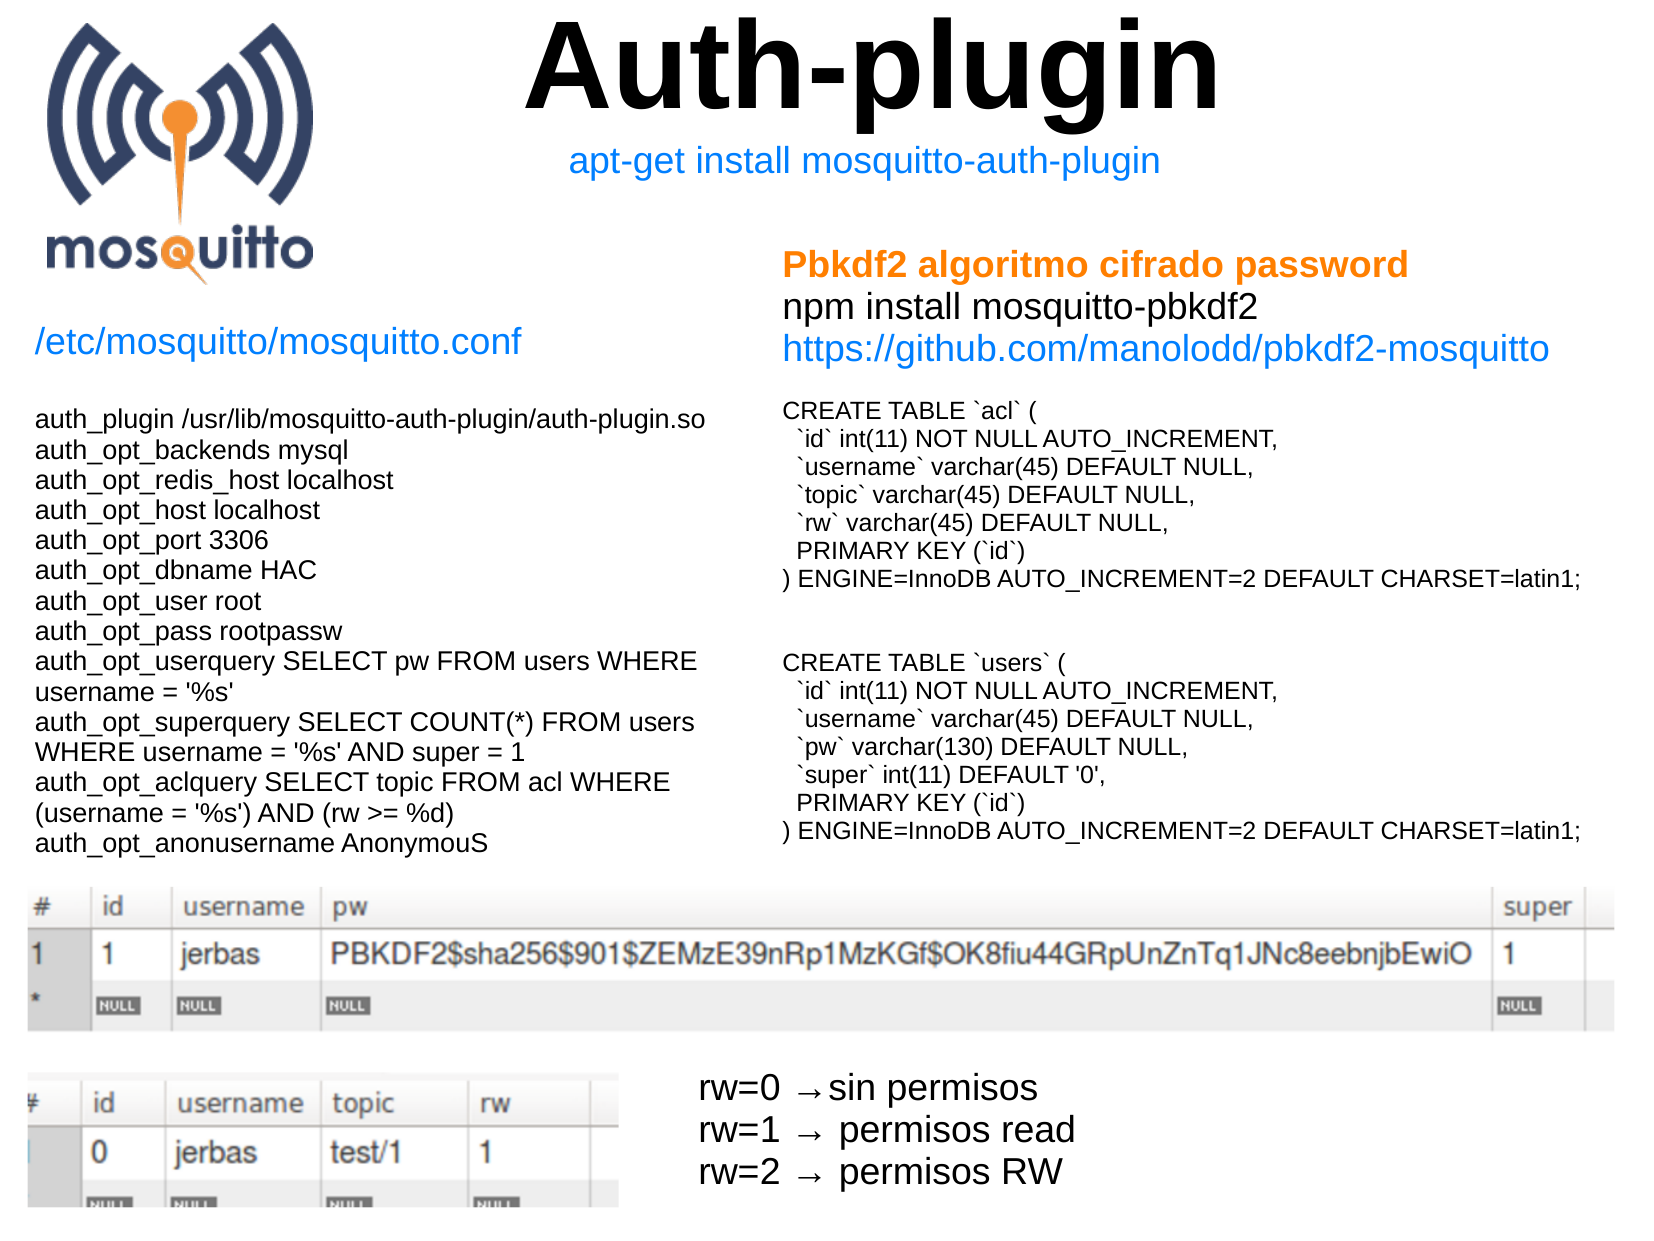

Auth-plugin
apt-get install mosquitto-auth-plugin
Pbkdf2 algoritmo cifrado password
npm install mosquitto-pbkdf2
https://github.com/manolodd/pbkdf2-mosquitto
/etc/mosquitto/mosquitto.conf
auth_plugin /usr/lib/mosquitto-auth-plugin/auth-plugin.so
auth_opt_backends mysql
auth_opt_redis_host localhost
auth_opt_host localhost
auth_opt_port 3306
auth_opt_dbname HAC
auth_opt_user root
auth_opt_pass rootpassw
auth_opt_userquery SELECT pw FROM users WHERE username = '%s'
auth_opt_superquery SELECT COUNT(*) FROM users WHERE username = '%s' AND super = 1
auth_opt_aclquery SELECT topic FROM acl WHERE (username = '%s') AND (rw >= %d)
auth_opt_anonusername AnonymouS
CREATE TABLE `acl` (
 `id` int(11) NOT NULL AUTO_INCREMENT,
 `username` varchar(45) DEFAULT NULL,
 `topic` varchar(45) DEFAULT NULL,
 `rw` varchar(45) DEFAULT NULL,
 PRIMARY KEY (`id`)
) ENGINE=InnoDB AUTO_INCREMENT=2 DEFAULT CHARSET=latin1;
CREATE TABLE `users` (
 `id` int(11) NOT NULL AUTO_INCREMENT,
 `username` varchar(45) DEFAULT NULL,
 `pw` varchar(130) DEFAULT NULL,
 `super` int(11) DEFAULT '0',
 PRIMARY KEY (`id`)
) ENGINE=InnoDB AUTO_INCREMENT=2 DEFAULT CHARSET=latin1;
rw=0 →sin permisos
rw=1 → permisos read
rw=2 → permisos RW